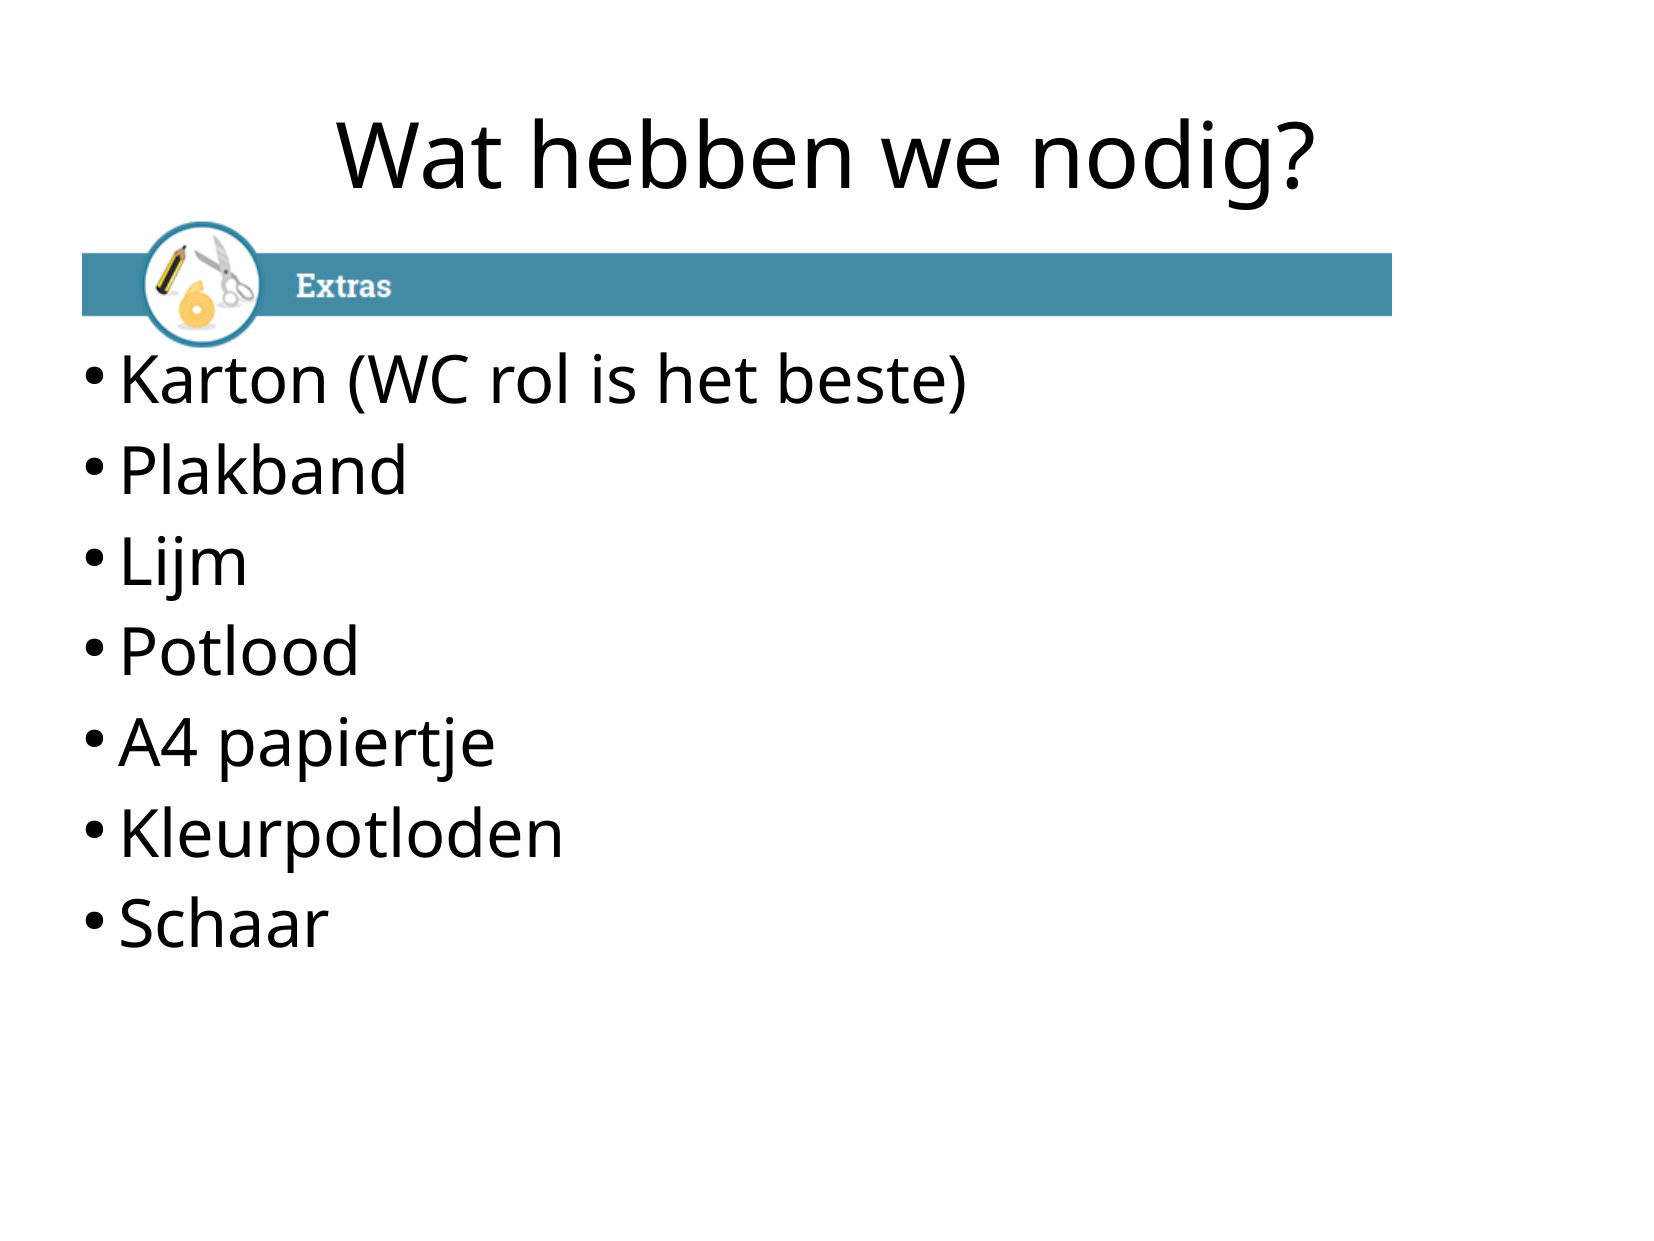

# Wat hebben we nodig?
Karton (WC rol is het beste)
Plakband
Lijm
Potlood
A4 papiertje
Kleurpotloden
Schaar